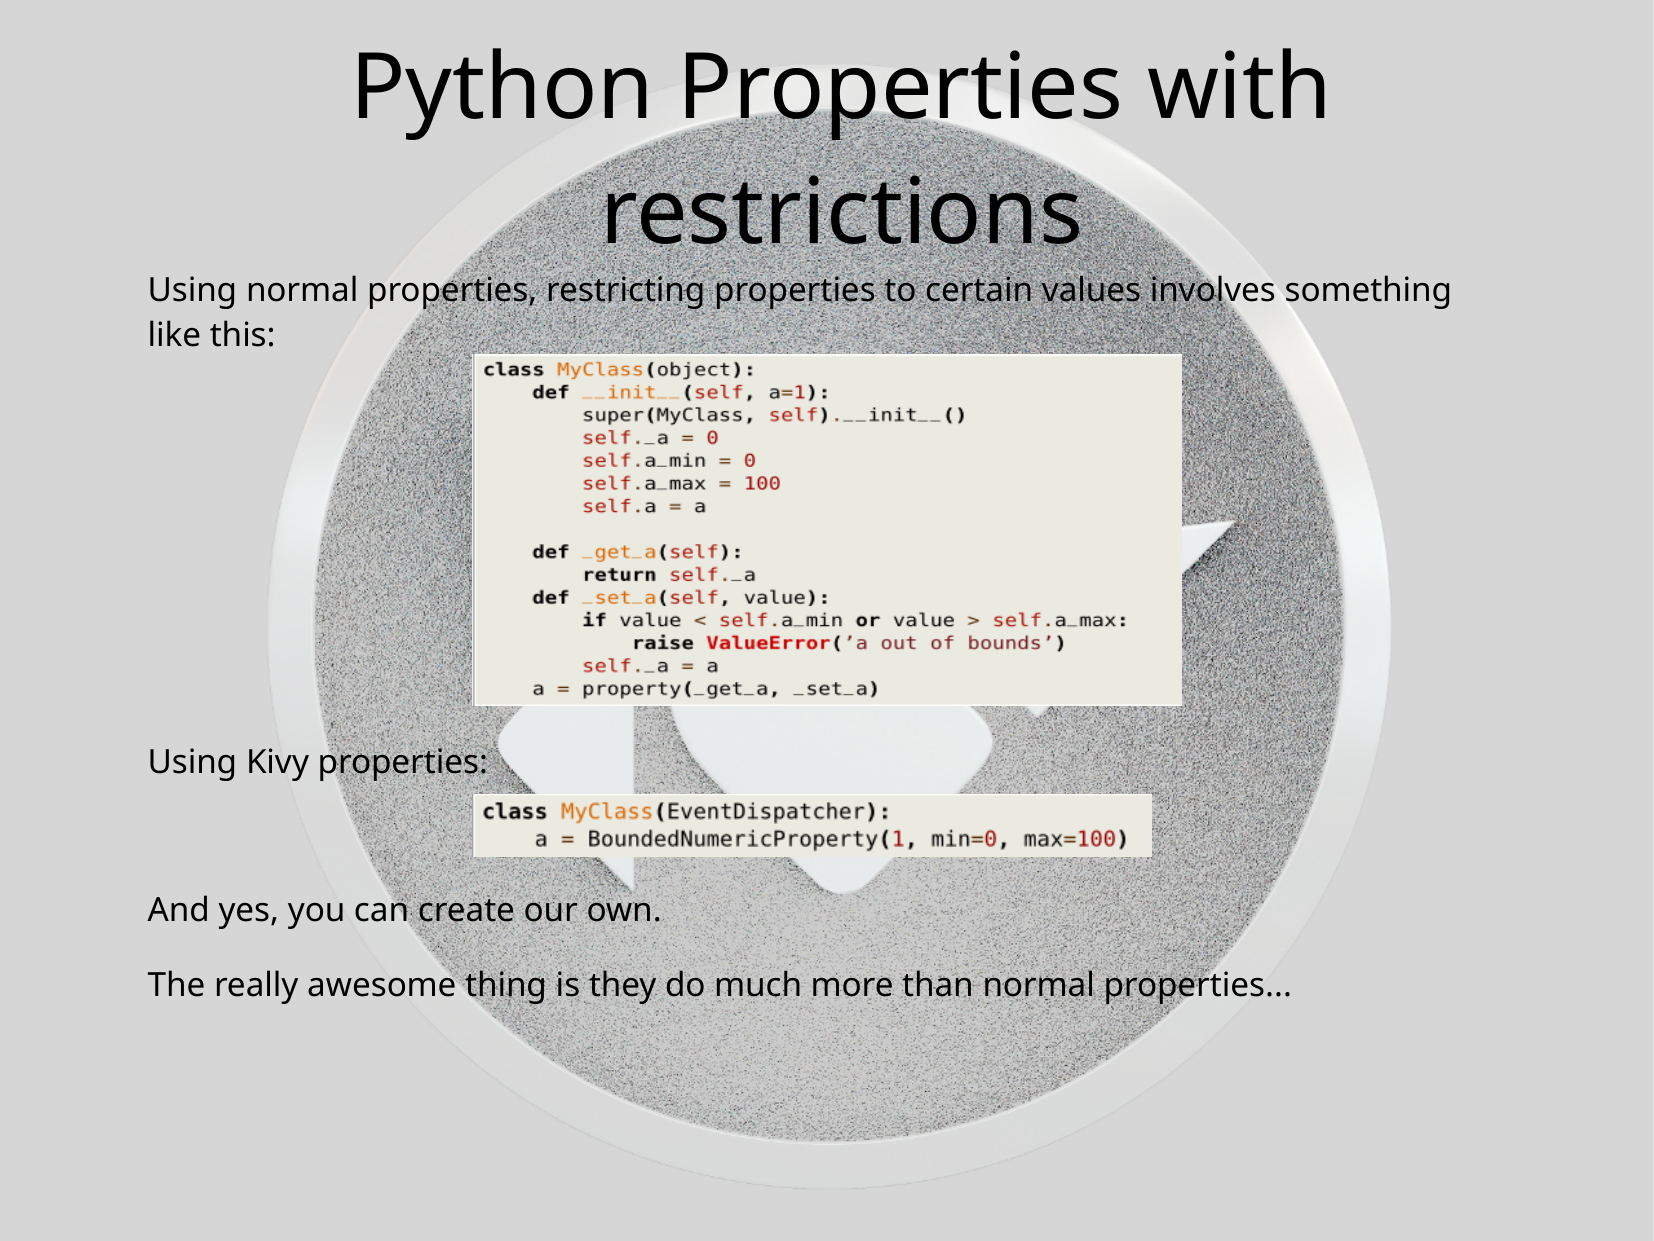

# Python Properties with restrictions
Using normal properties, restricting properties to certain values involves something like this:
Using Kivy properties:
And yes, you can create our own.
The really awesome thing is they do much more than normal properties...